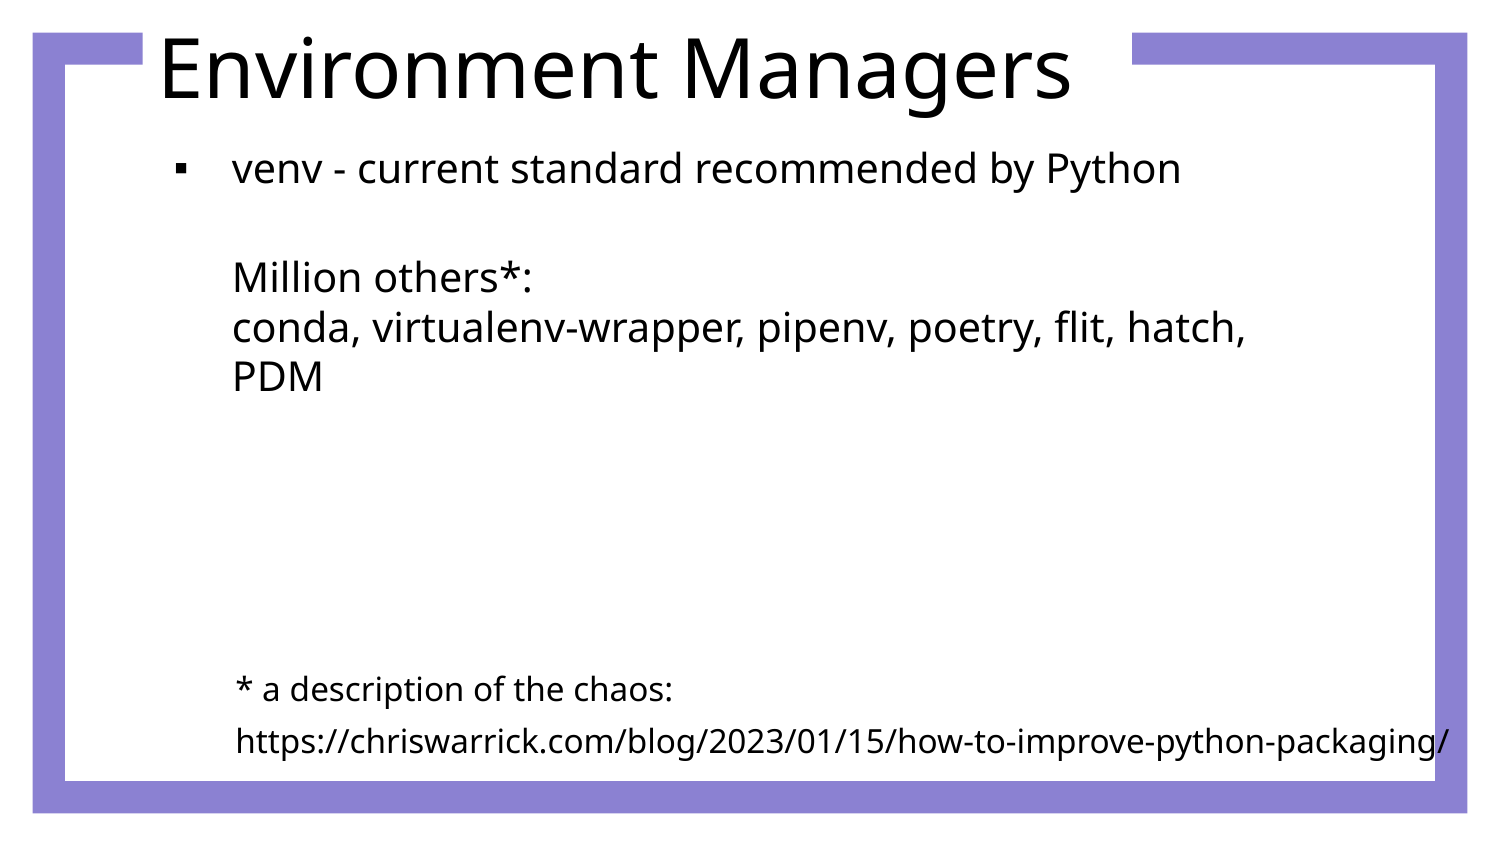

# Environment Managers
venv - current standard recommended by Python
Million others*:
conda, virtualenv-wrapper, pipenv, poetry, flit, hatch, PDM
* a description of the chaos:
https://chriswarrick.com/blog/2023/01/15/how-to-improve-python-packaging/